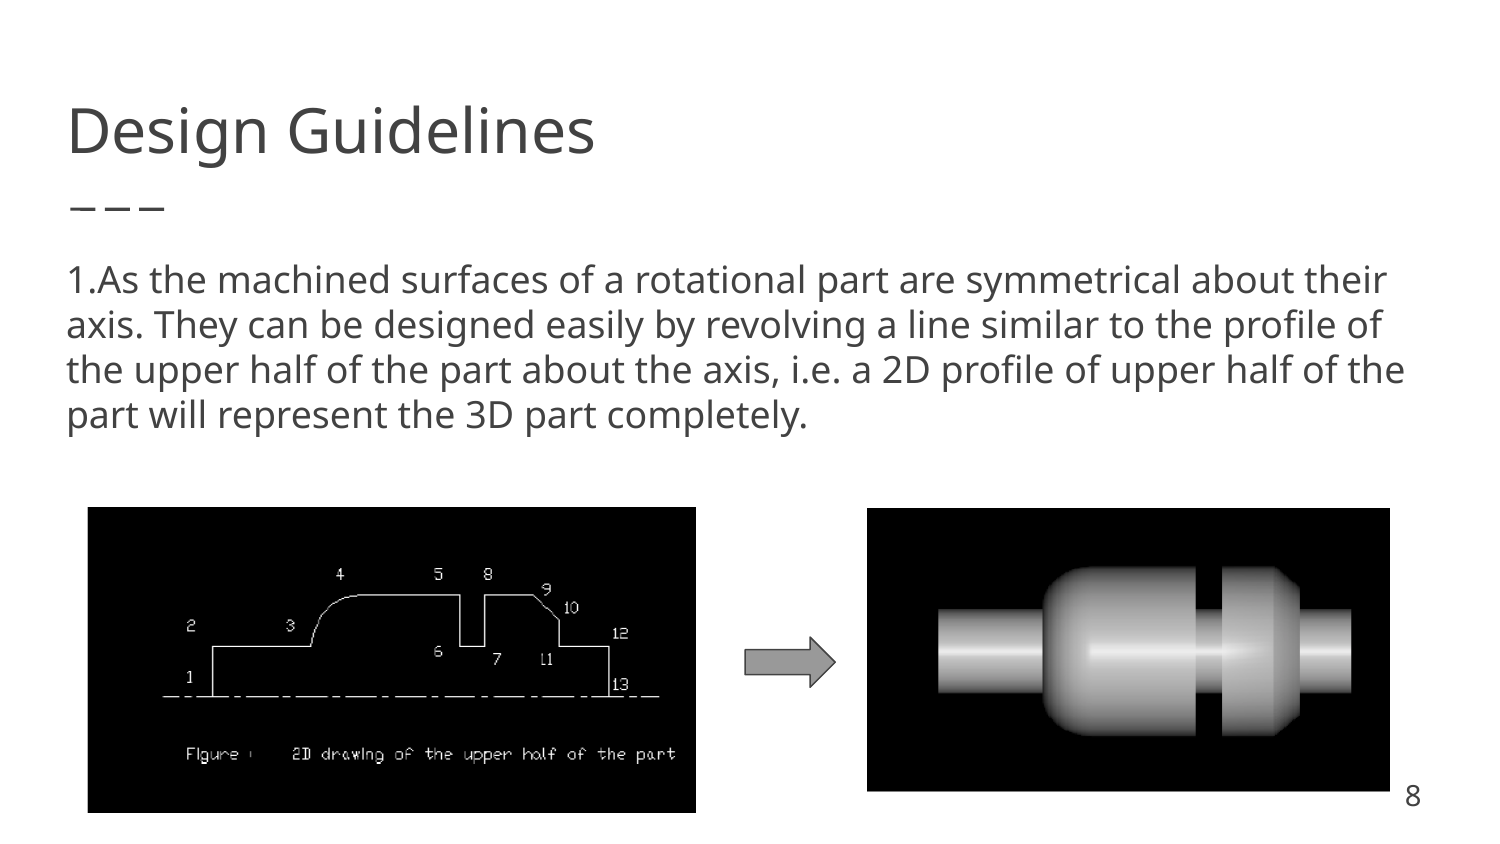

# Design Guidelines
1.As the machined surfaces of a rotational part are symmetrical about their axis. They can be designed easily by revolving a line similar to the profile of the upper half of the part about the axis, i.e. a 2D profile of upper half of the part will represent the 3D part completely.